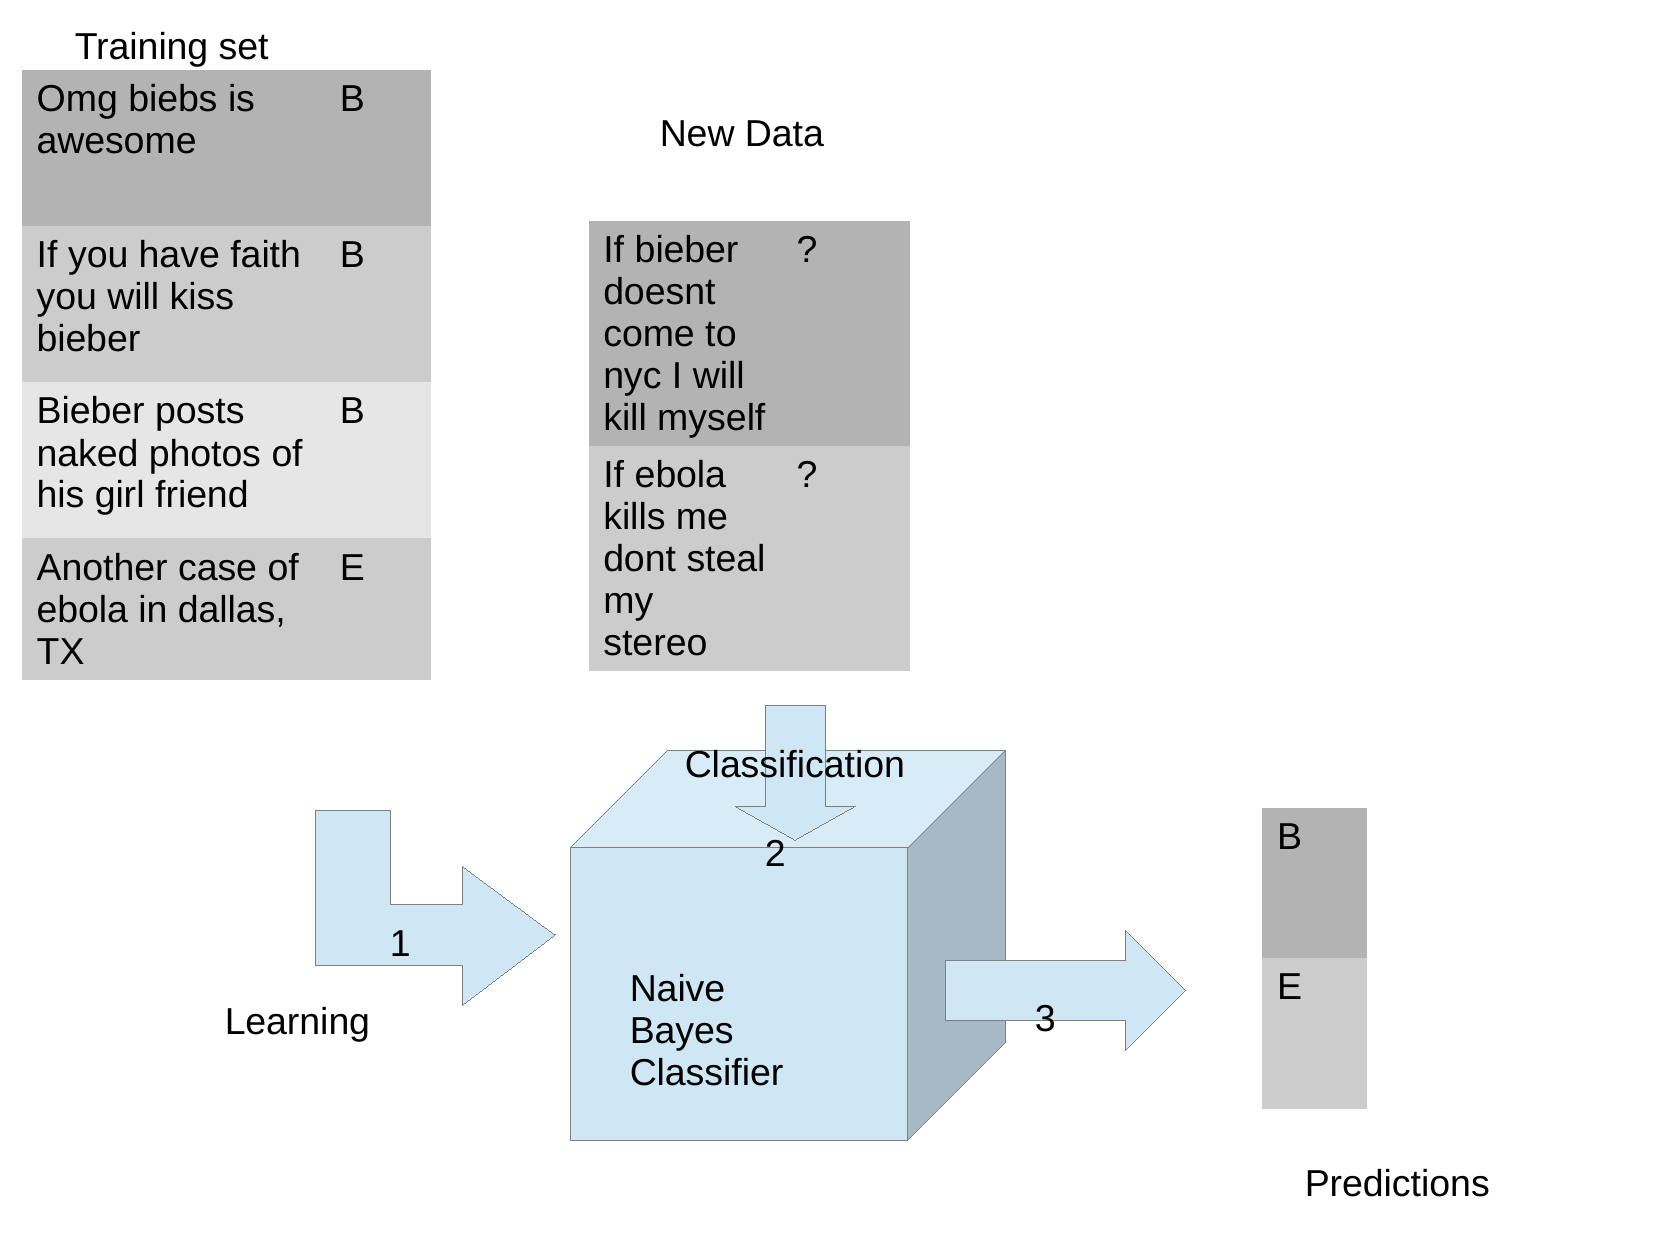

Training set
| Omg biebs is awesome | B |
| --- | --- |
| If you have faith you will kiss bieber | B |
| Bieber posts naked photos of his girl friend | B |
| Another case of ebola in dallas, TX | E |
New Data
| If bieber doesnt come to nyc I will kill myself | ? |
| --- | --- |
| If ebola kills me dont steal my stereo | ? |
Classification
| B |
| --- |
| E |
2
1
Naive Bayes
Classifier
3
Learning
Predictions